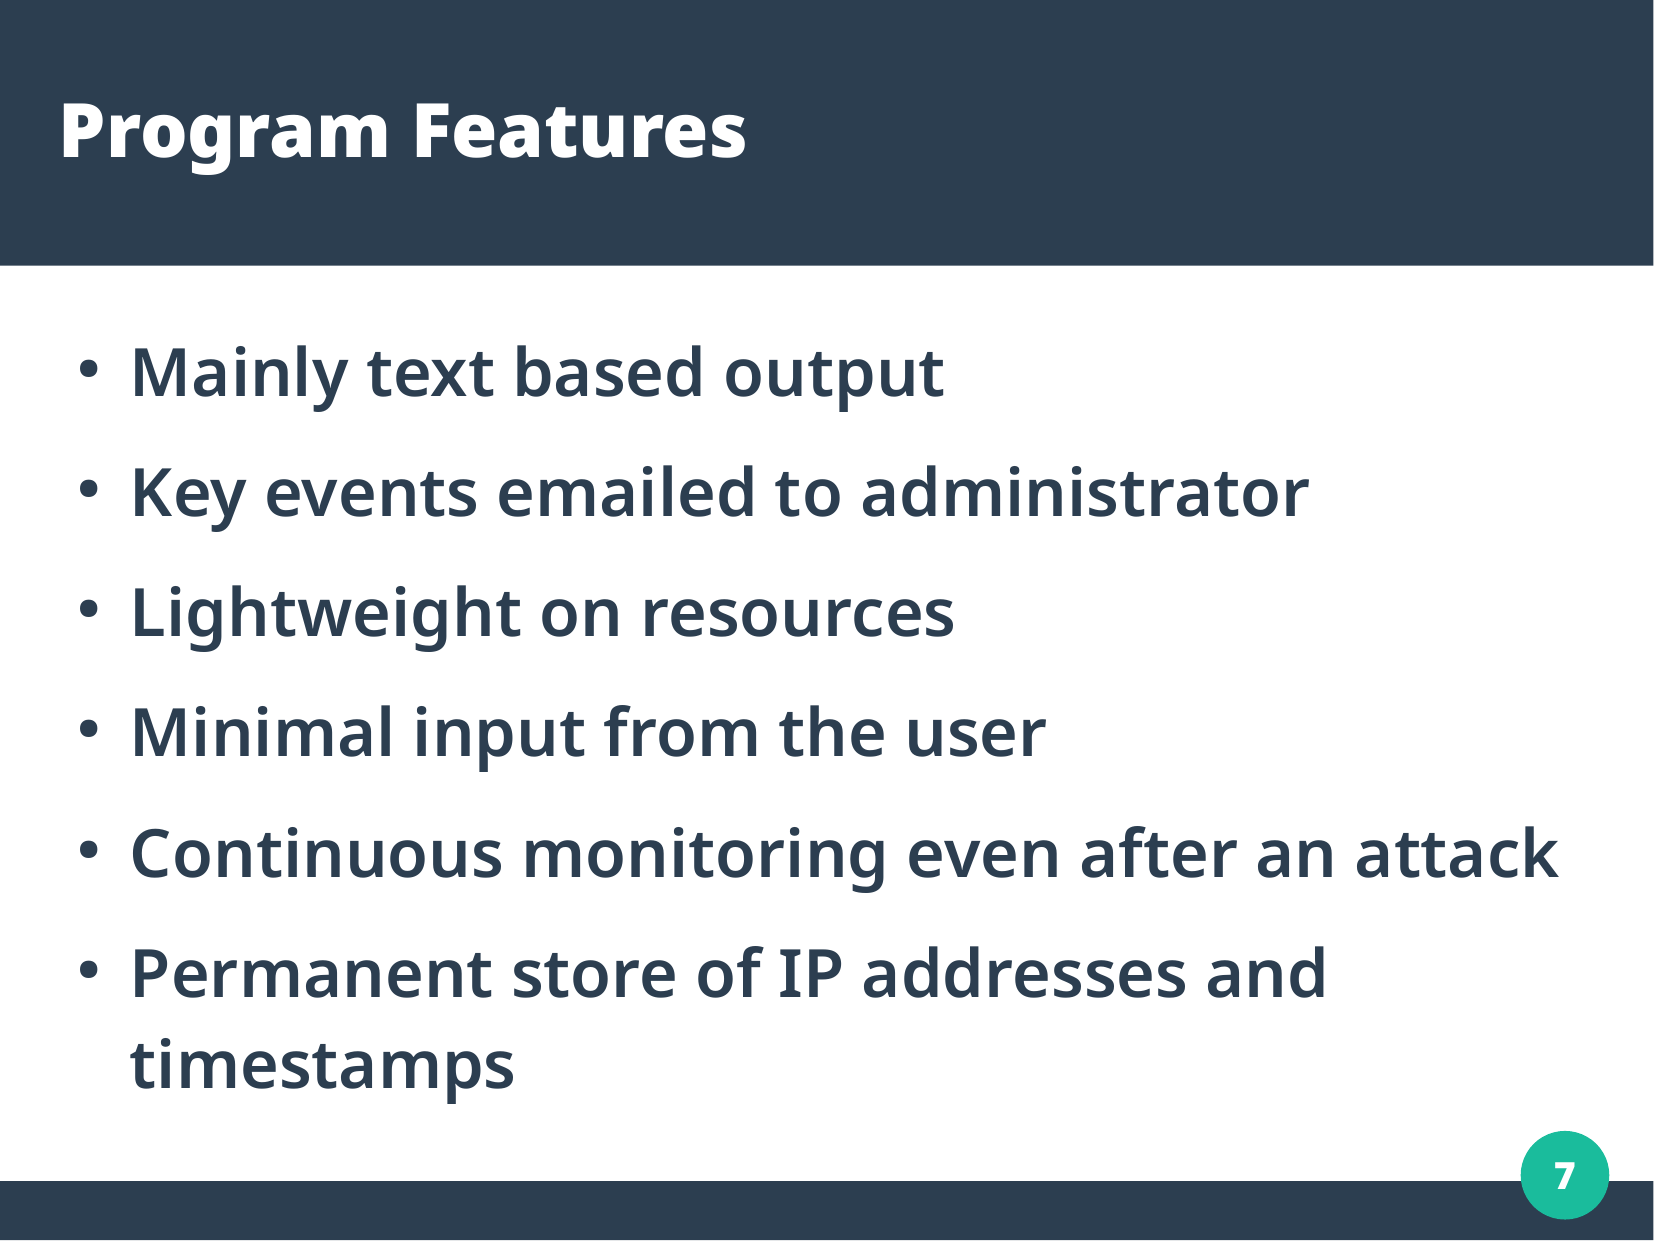

# Program Features
Mainly text based output
Key events emailed to administrator
Lightweight on resources
Minimal input from the user
Continuous monitoring even after an attack
Permanent store of IP addresses and timestamps
7